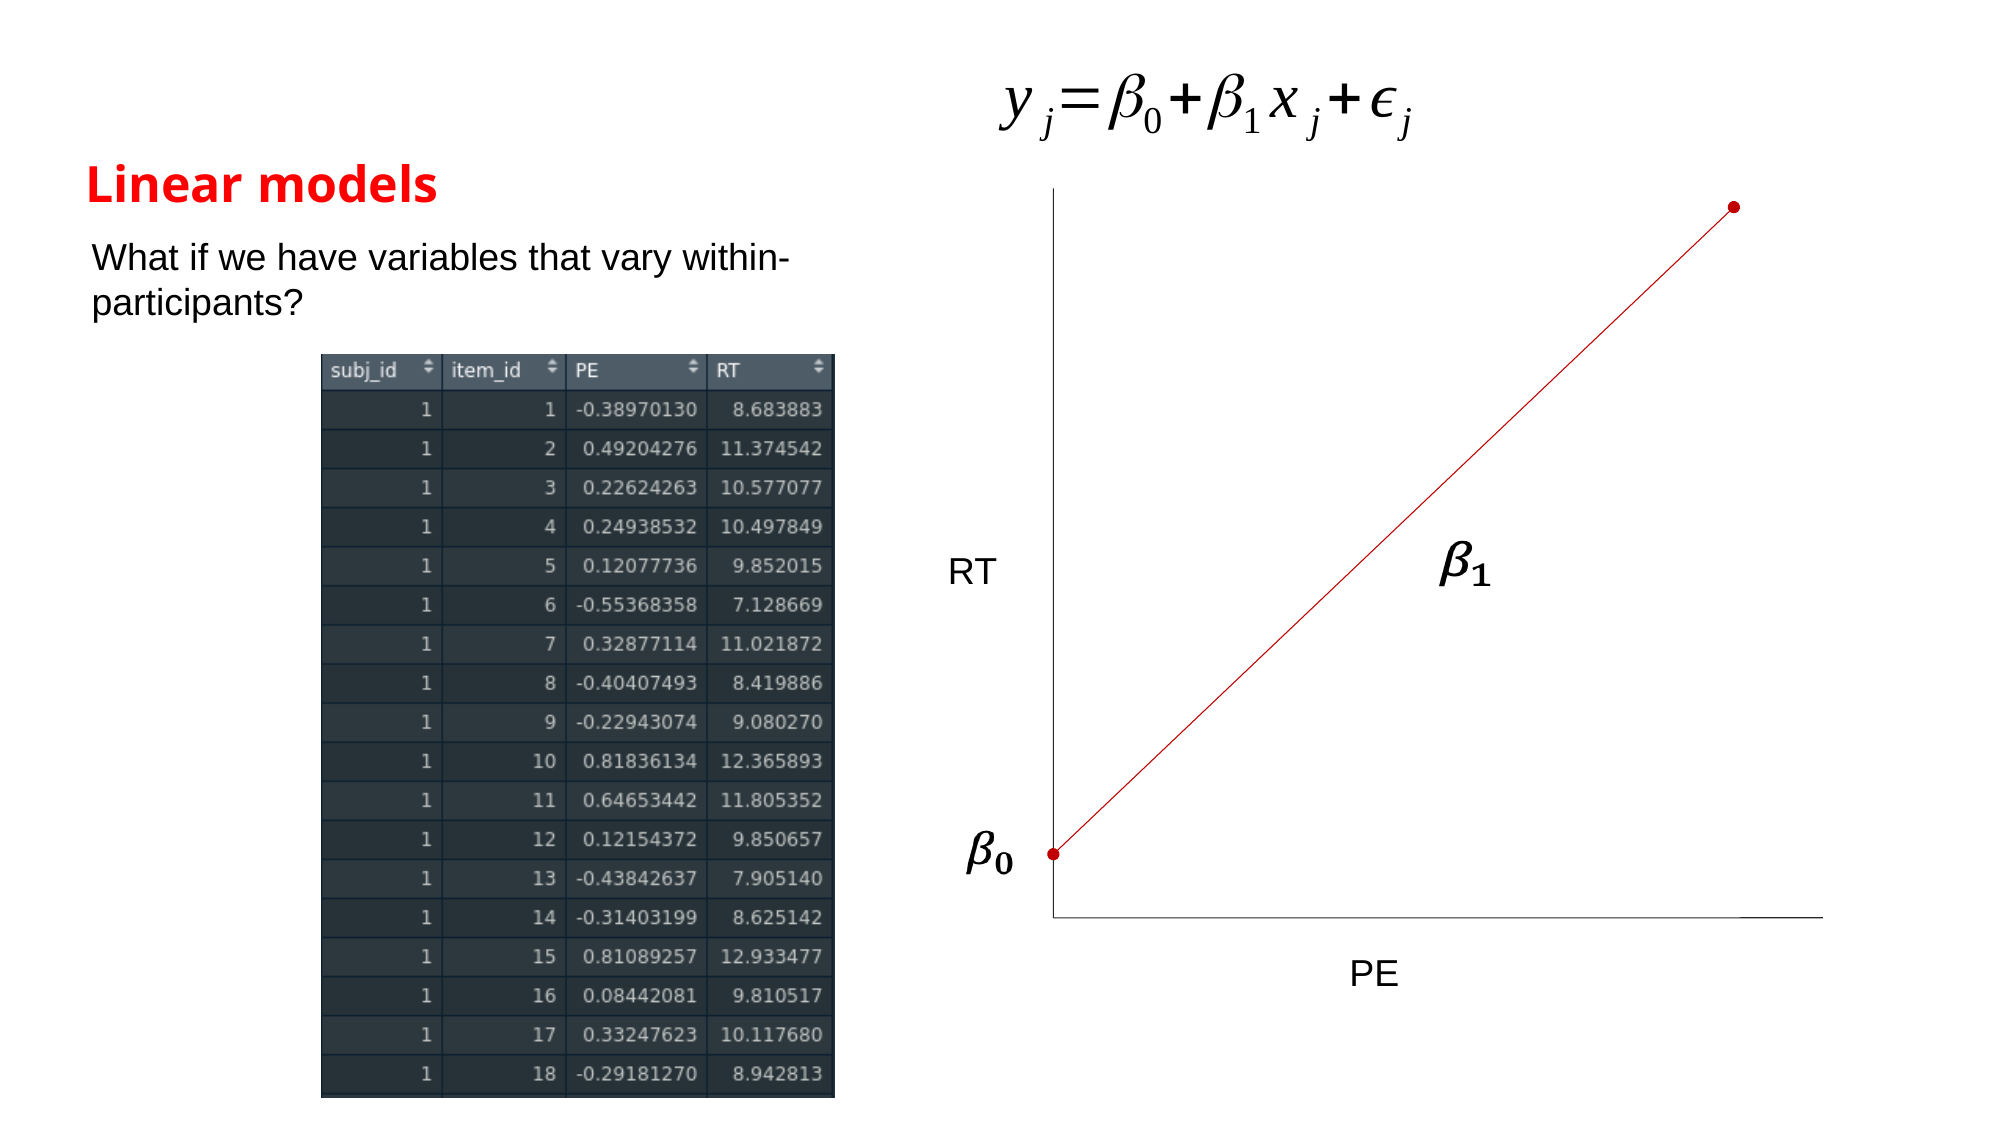

Linear models
What if we have variables that vary within-participants?
RT
PE